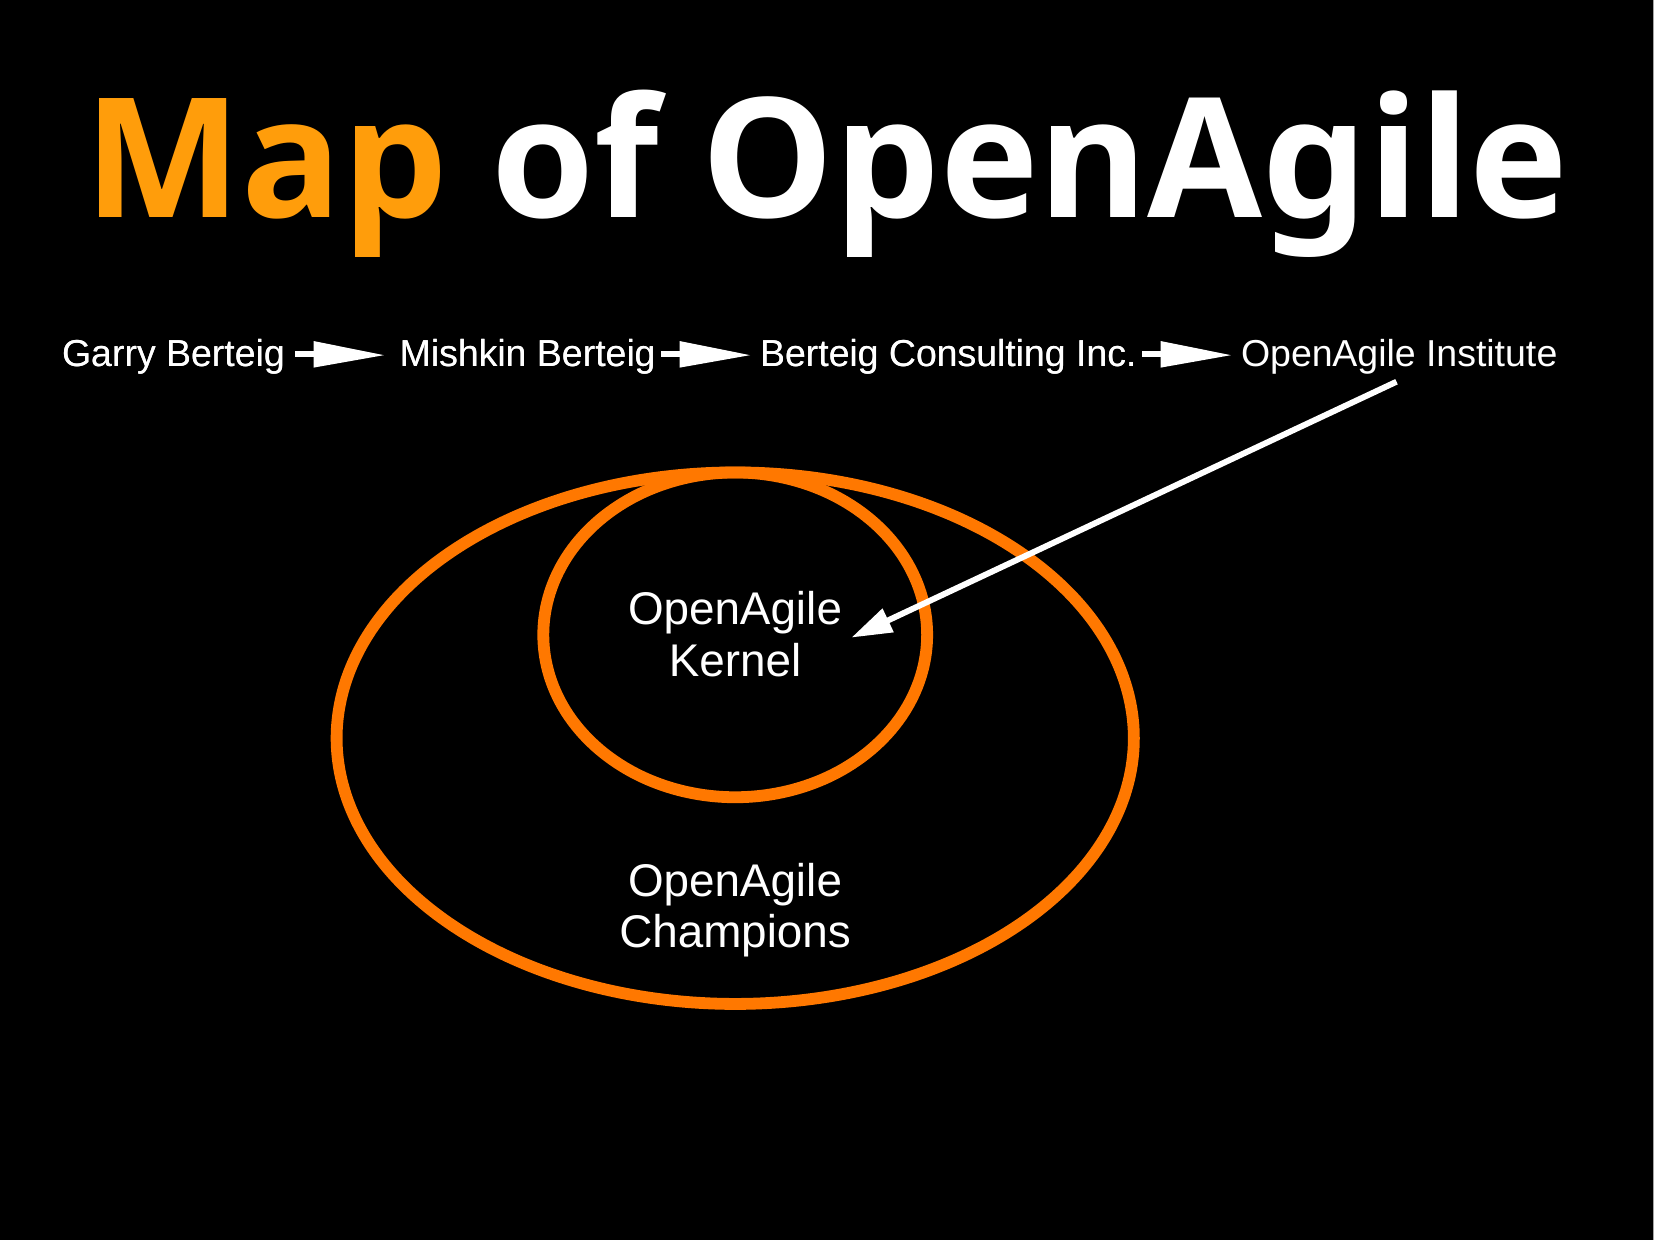

# Map of OpenAgile
Garry Berteig Mishkin Berteig Berteig Consulting Inc.
Garry Berteig Mishkin Berteig Berteig Consulting Inc. OpenAgile Institute
OpenAgile
Champions
OpenAgile
Kernel